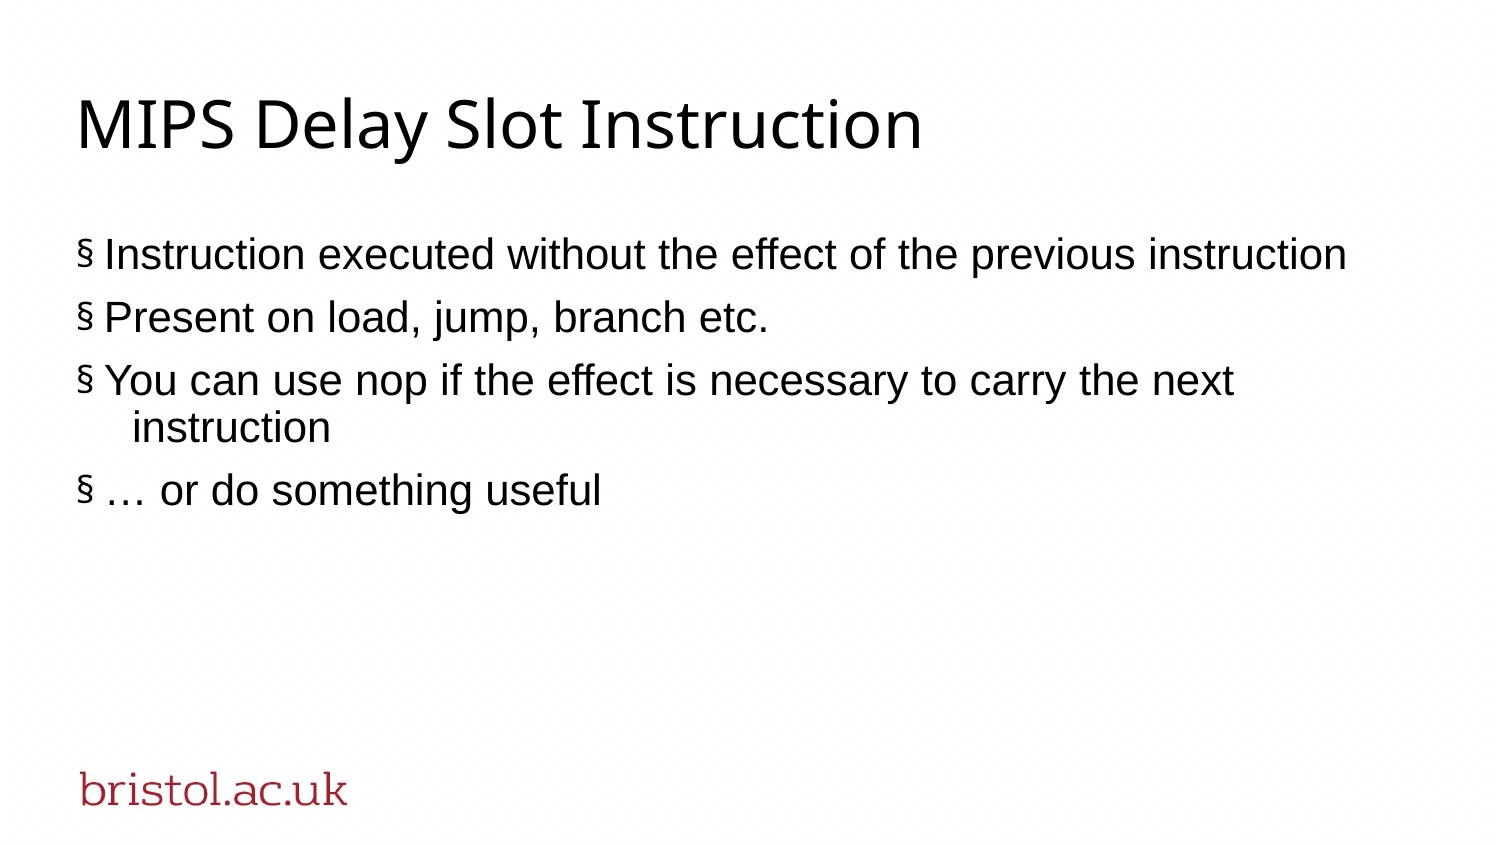

# MIPS Delay Slot Instruction
Instruction executed without the effect of the previous instruction
Present on load, jump, branch etc.
You can use nop if the effect is necessary to carry the next instruction
… or do something useful